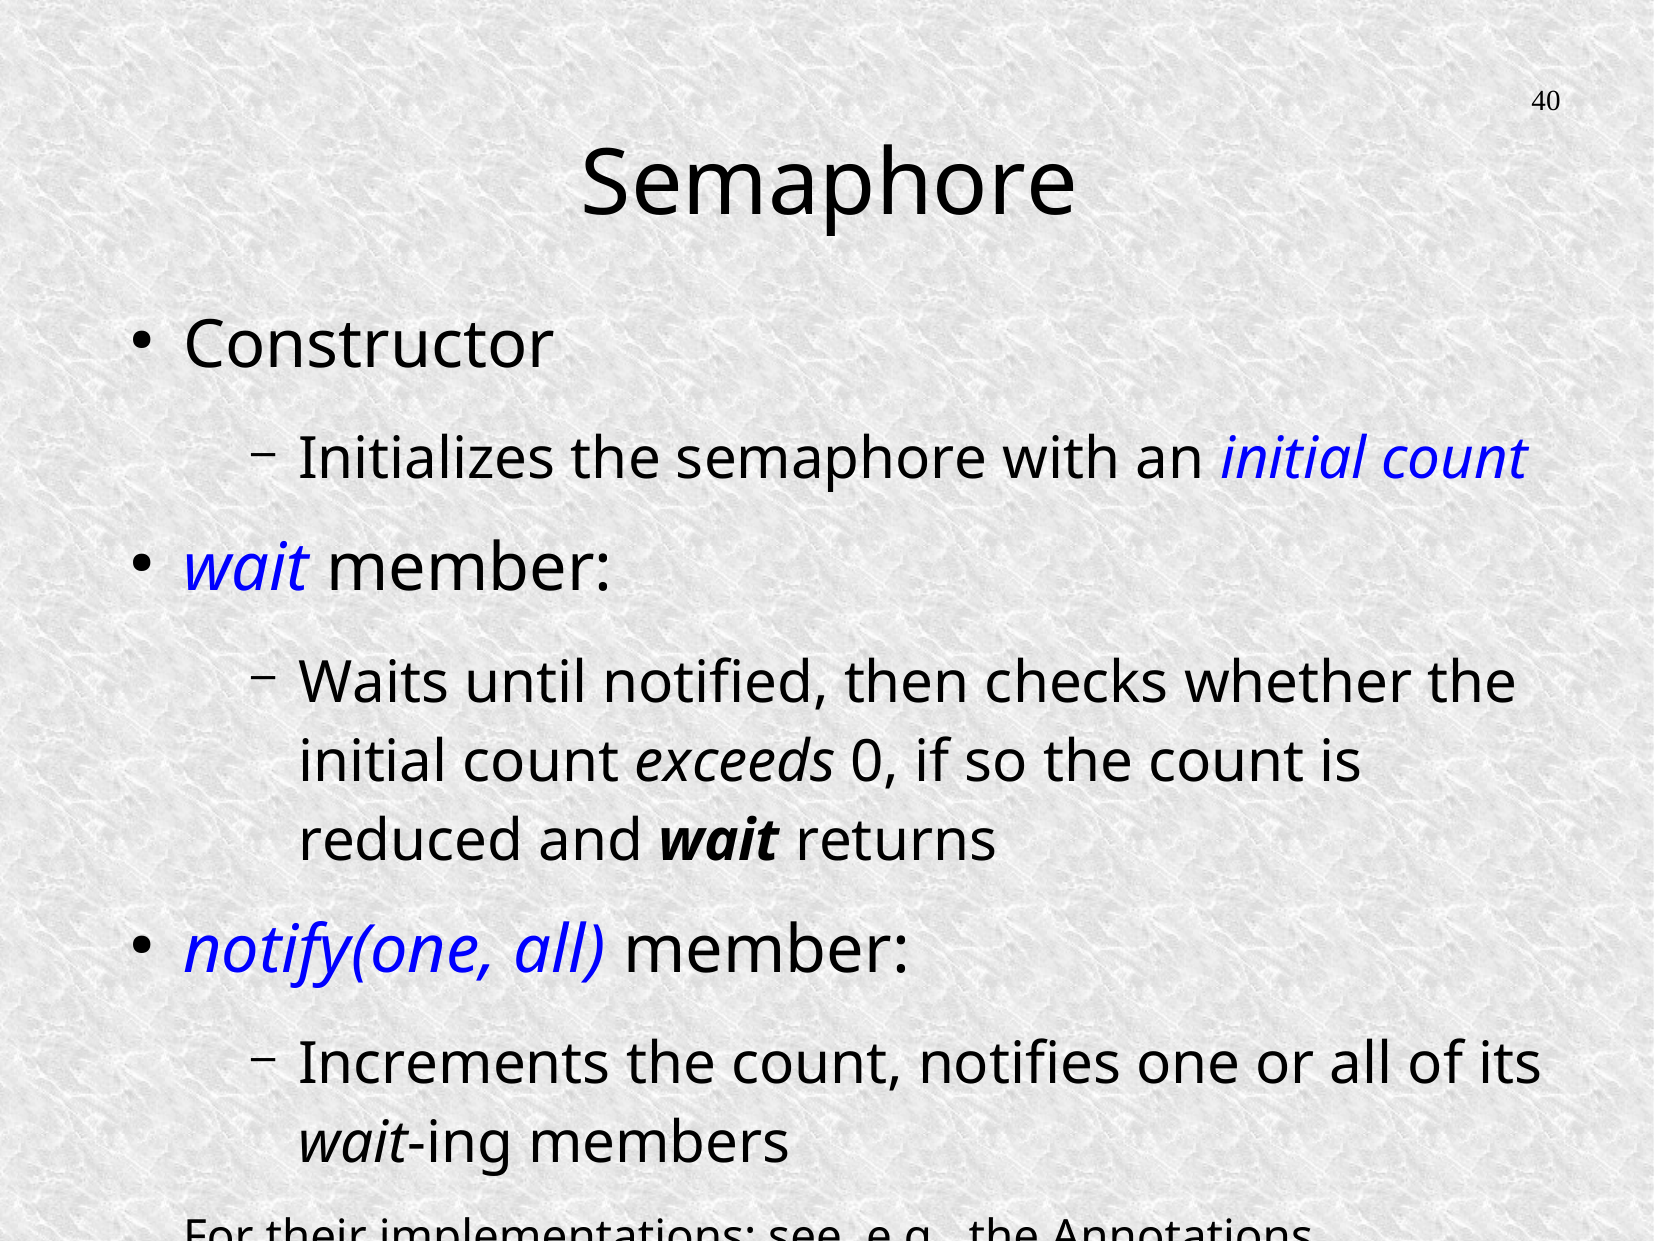

# Semaphore
40
Constructor
Initializes the semaphore with an initial count
wait member:
Waits until notified, then checks whether the initial count exceeds 0, if so the count is reduced and wait returns
notify(one, all) member:
Increments the count, notifies one or all of its wait-ing members
For their implementations: see, e.g., the Annotations